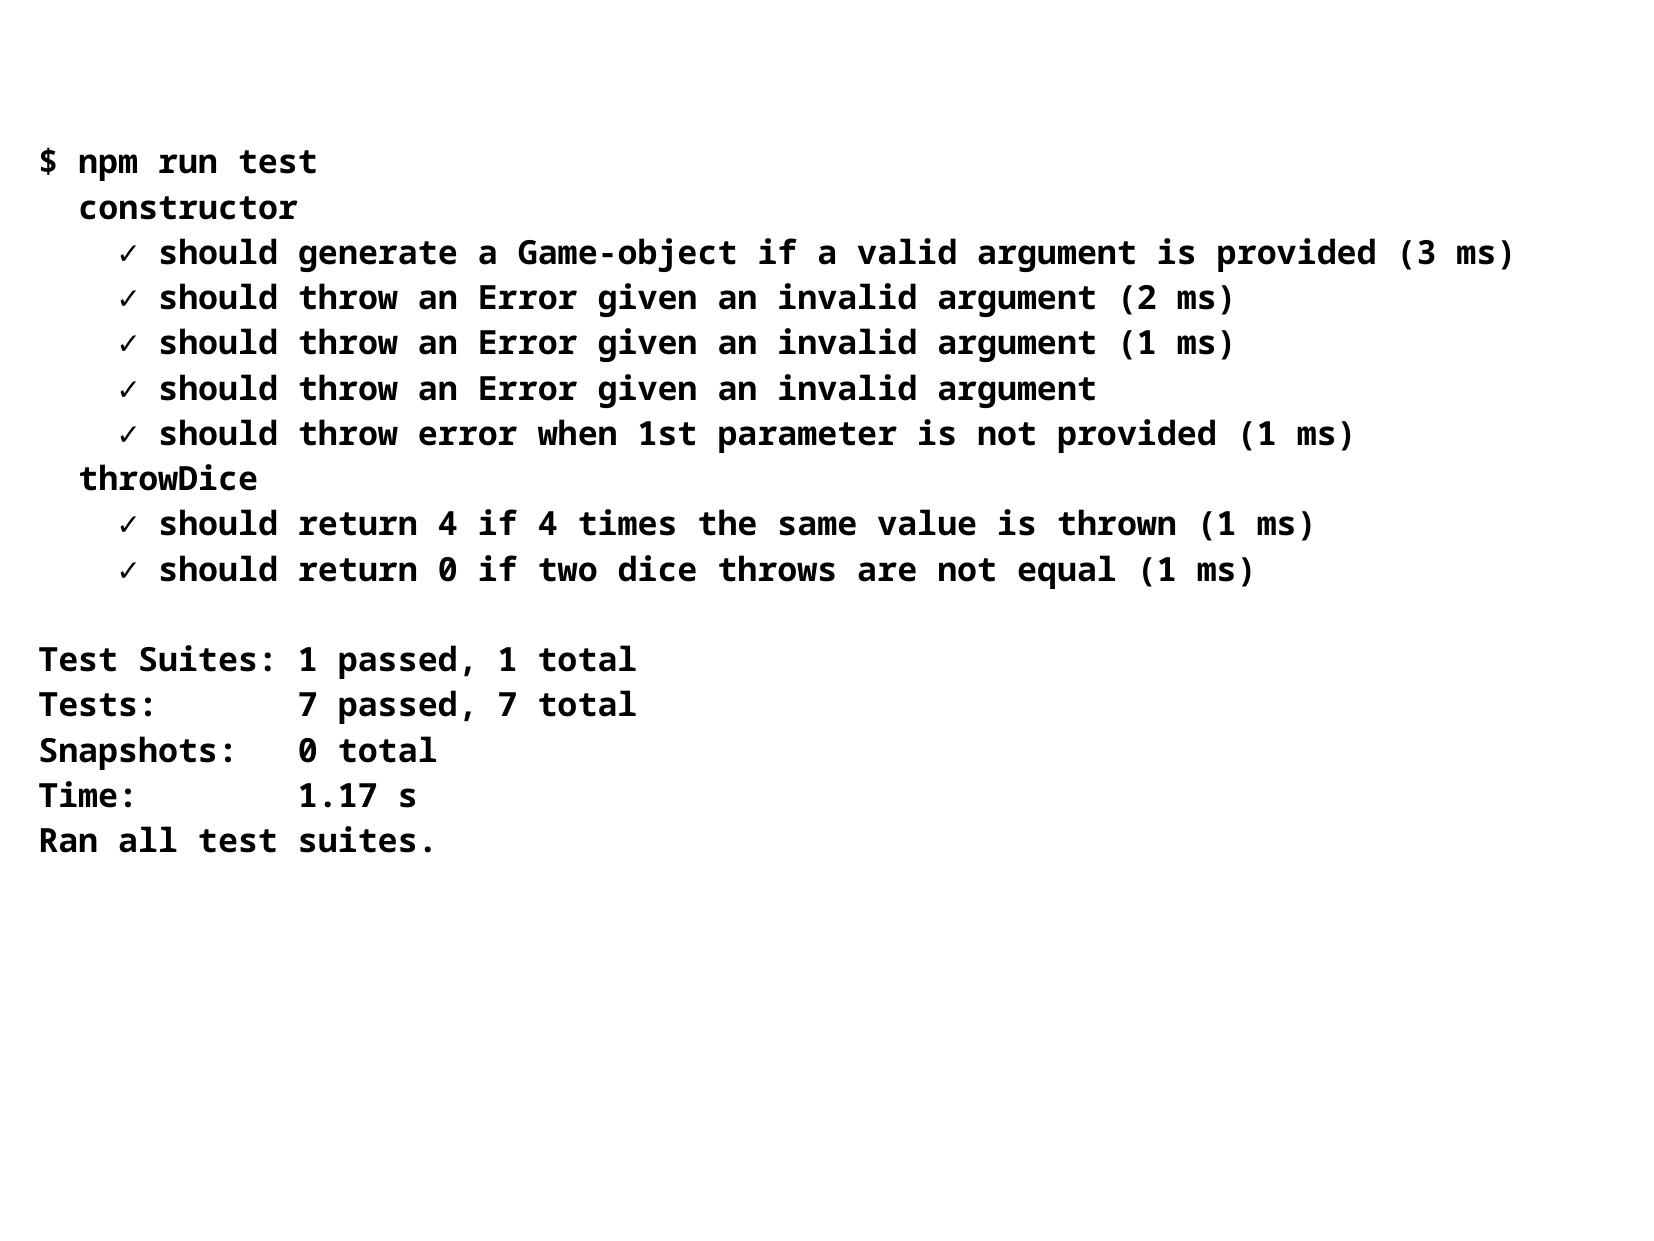

$ npm run test
 constructor
 ✓ should generate a Game-object if a valid argument is provided (3 ms)
 ✓ should throw an Error given an invalid argument (2 ms)
 ✓ should throw an Error given an invalid argument (1 ms)
 ✓ should throw an Error given an invalid argument
 ✓ should throw error when 1st parameter is not provided (1 ms)
 throwDice
 ✓ should return 4 if 4 times the same value is thrown (1 ms)
 ✓ should return 0 if two dice throws are not equal (1 ms)
Test Suites: 1 passed, 1 total
Tests: 7 passed, 7 total
Snapshots: 0 total
Time: 1.17 s
Ran all test suites.